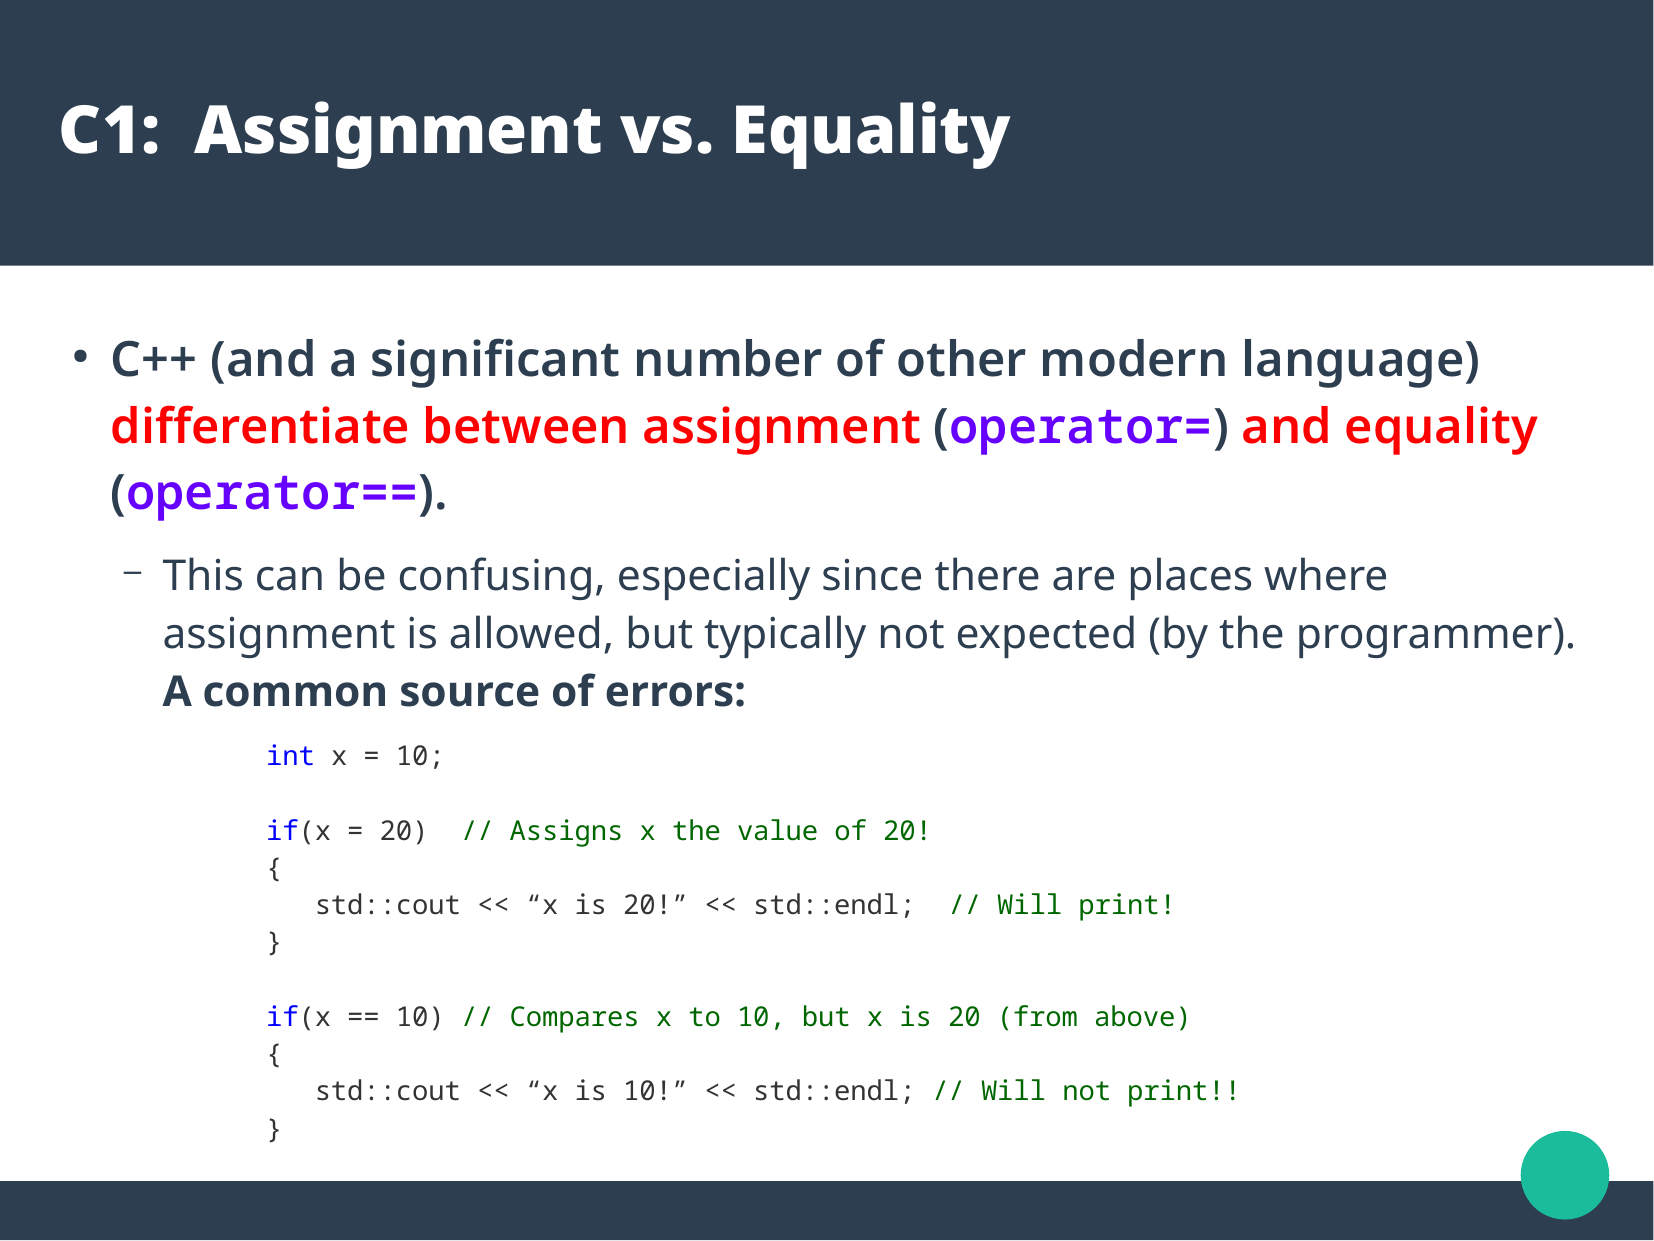

# C1: Assignment vs. Equality
C++ (and a significant number of other modern language) differentiate between assignment (operator=) and equality (operator==).
This can be confusing, especially since there are places where assignment is allowed, but typically not expected (by the programmer). A common source of errors:
int x = 10;
if(x = 20) // Assigns x the value of 20!
{
 std::cout << “x is 20!” << std::endl; // Will print!
}
if(x == 10) // Compares x to 10, but x is 20 (from above)
{
 std::cout << “x is 10!” << std::endl; // Will not print!!
}